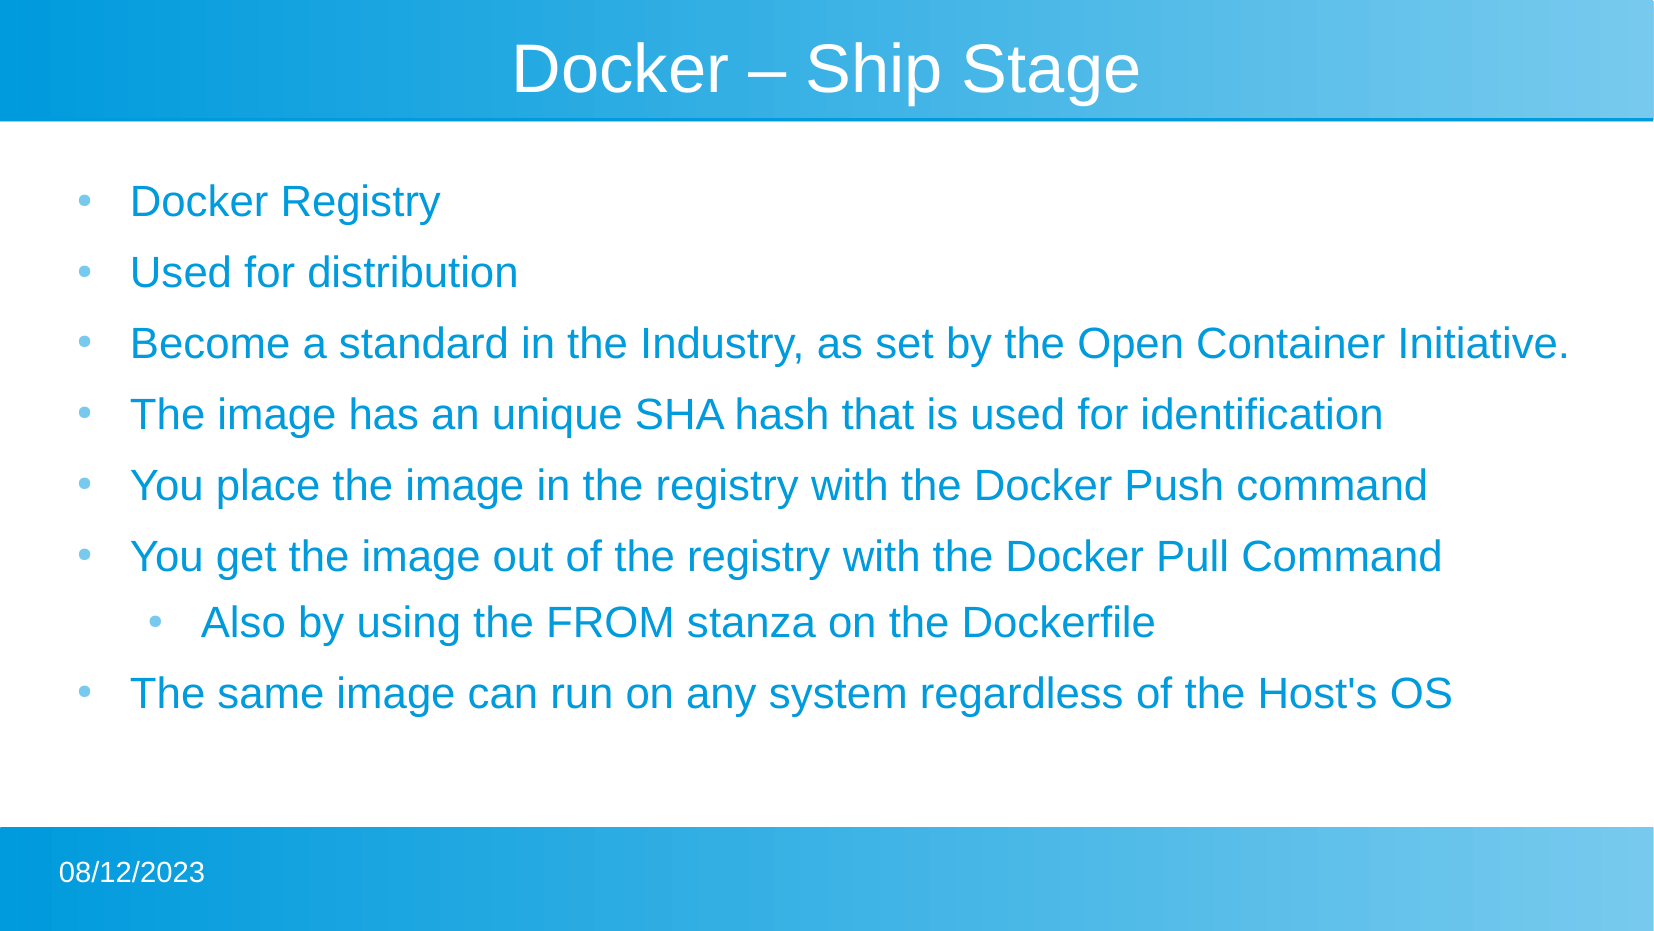

# Docker – Ship Stage
Docker Registry
Used for distribution
Become a standard in the Industry, as set by the Open Container Initiative.
The image has an unique SHA hash that is used for identification
You place the image in the registry with the Docker Push command
You get the image out of the registry with the Docker Pull Command
Also by using the FROM stanza on the Dockerfile
The same image can run on any system regardless of the Host's OS
08/12/2023